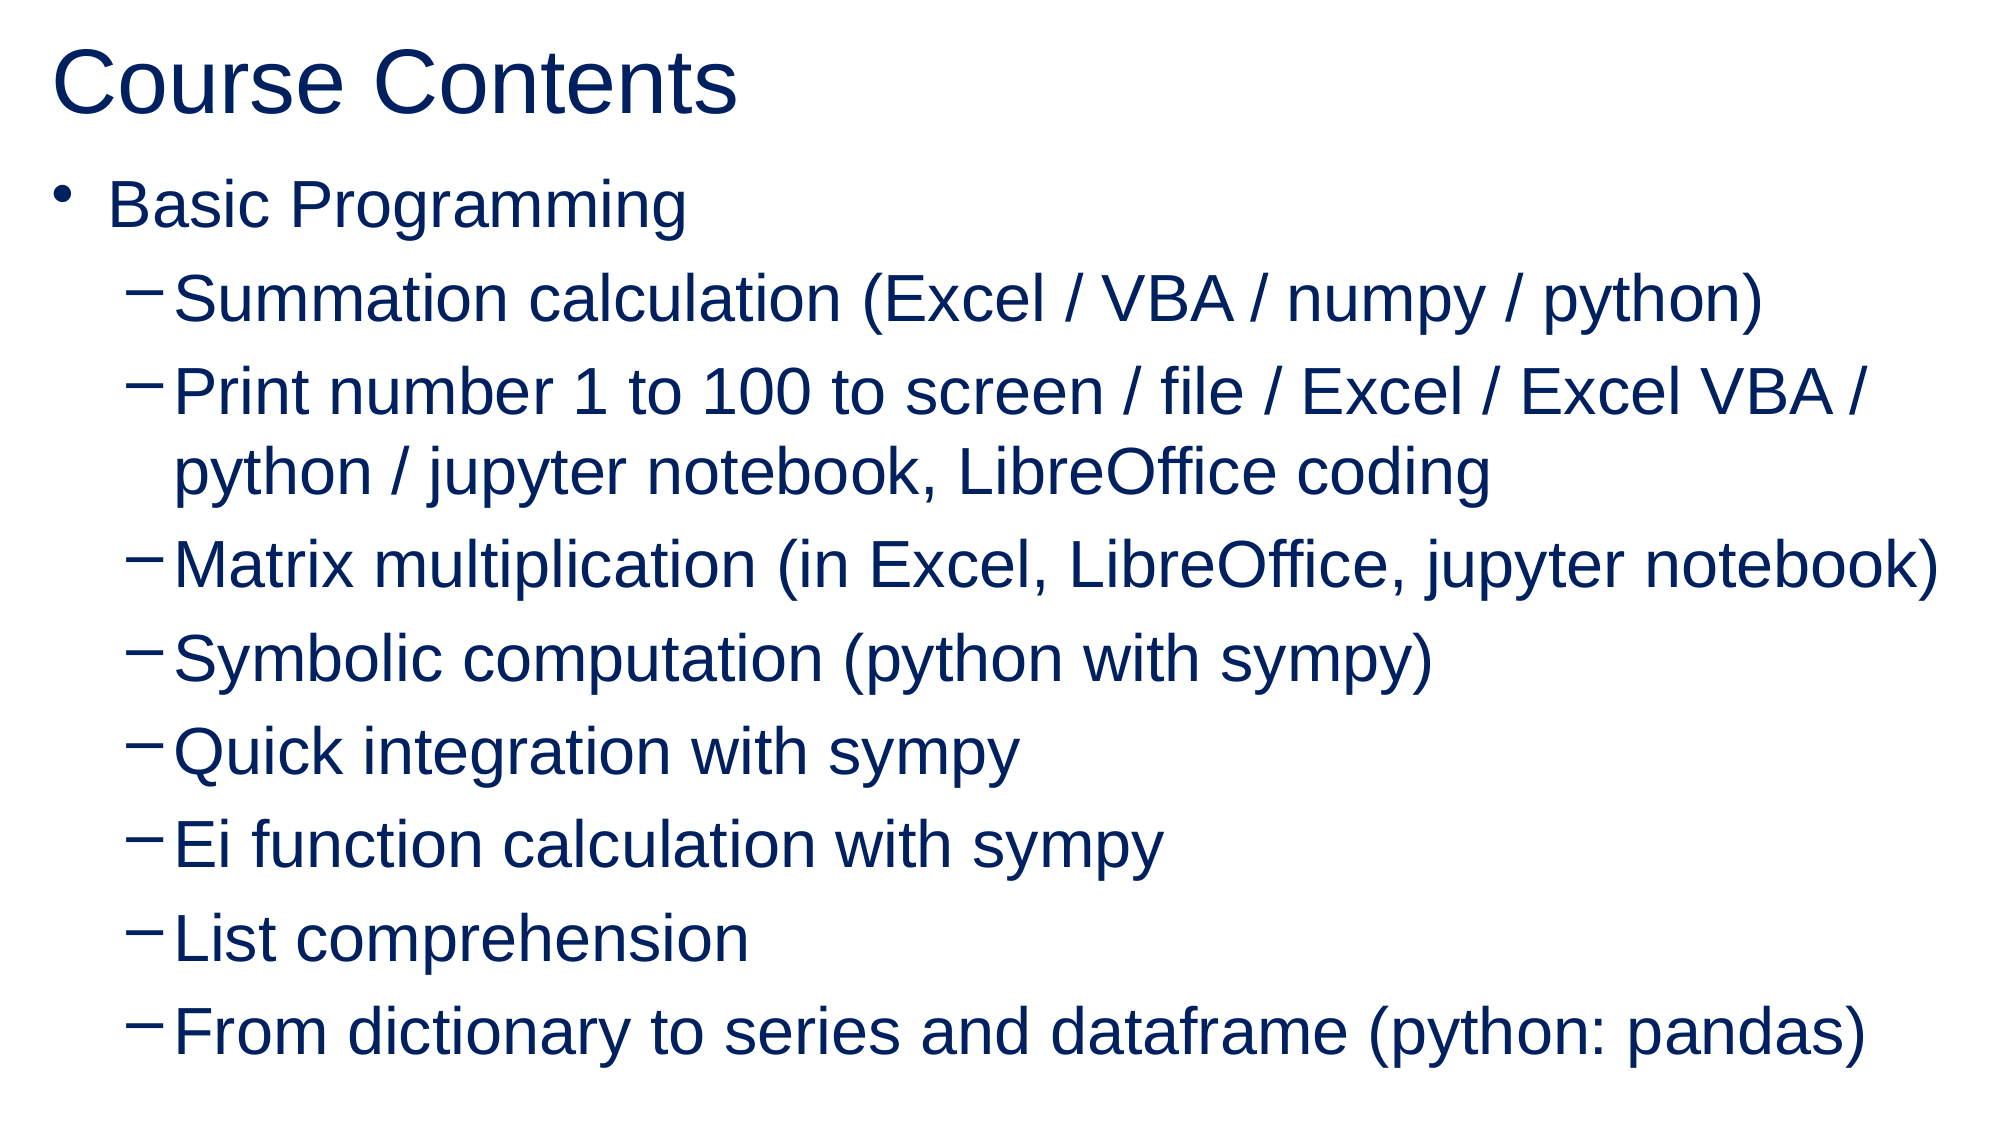

# Course Contents
Basic Programming
Summation calculation (Excel / VBA / numpy / python)
Print number 1 to 100 to screen / file / Excel / Excel VBA / python / jupyter notebook, LibreOffice coding
Matrix multiplication (in Excel, LibreOffice, jupyter notebook)
Symbolic computation (python with sympy)
Quick integration with sympy
Ei function calculation with sympy
List comprehension
From dictionary to series and dataframe (python: pandas)